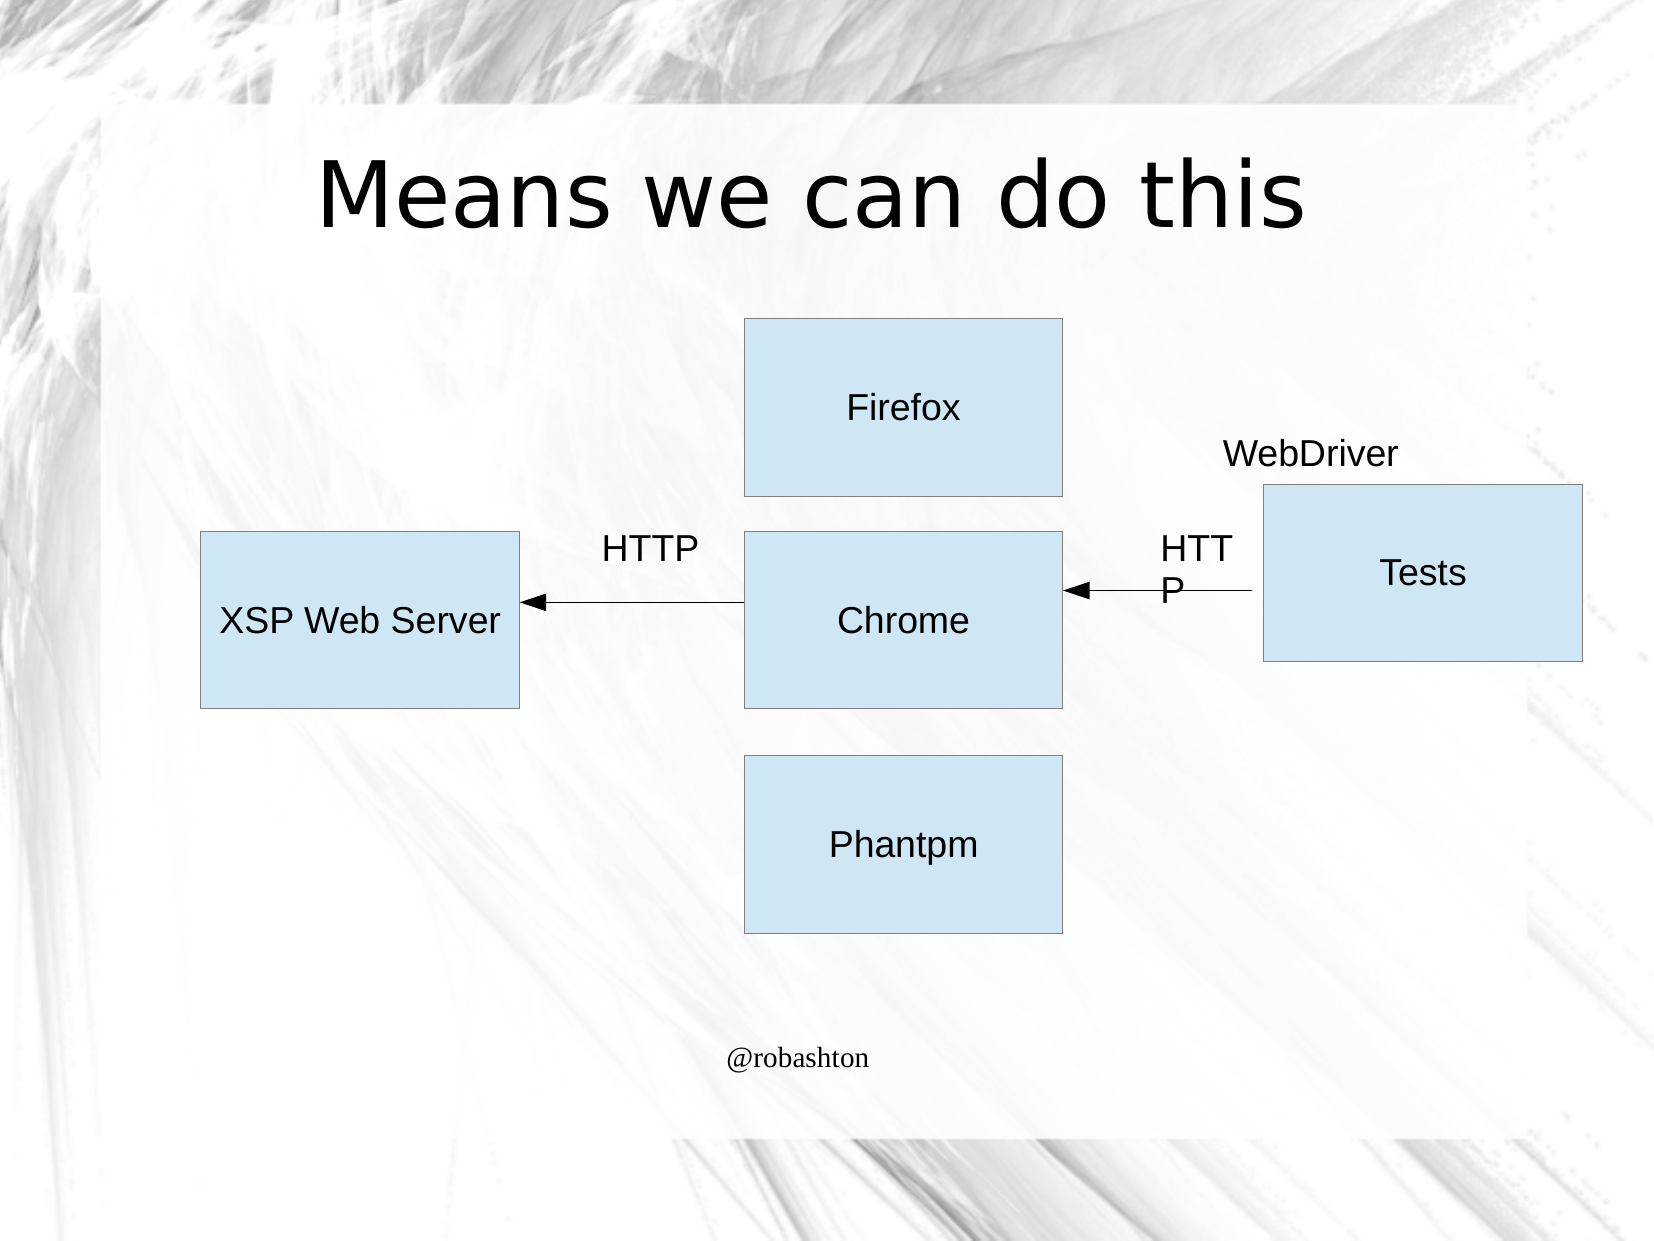

# Means we can do this
Firefox
WebDriver
Tests
HTTP
HTTP
XSP Web Server
Chrome
Phantpm
@robashton